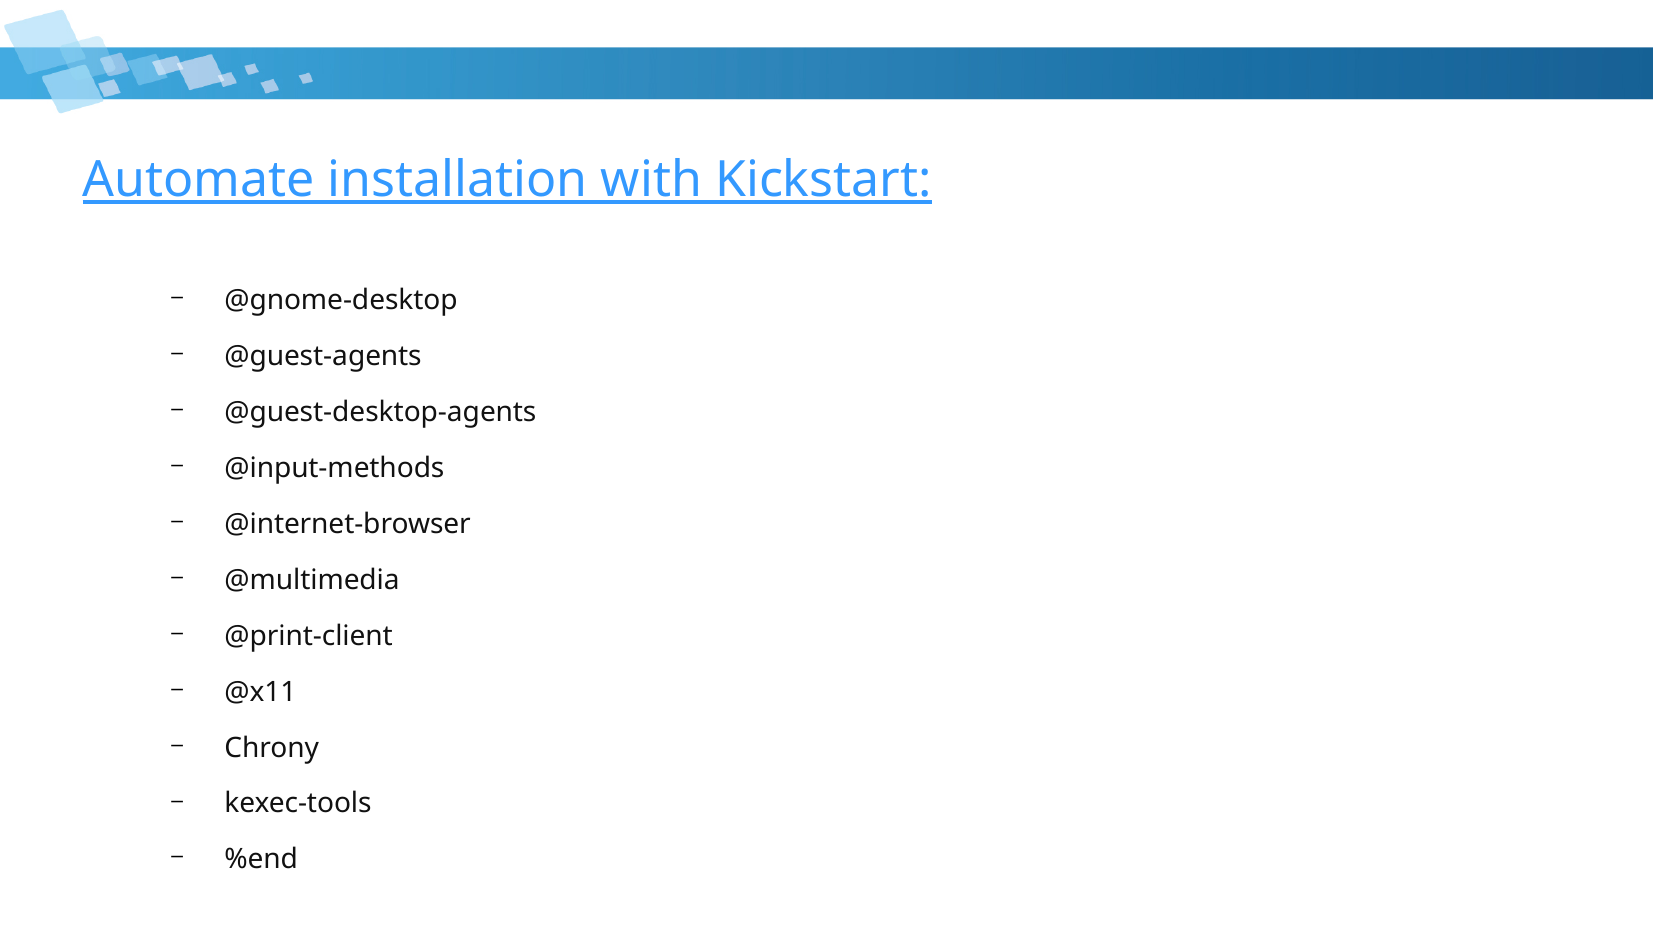

# Automate installation with Kickstart:
@gnome-desktop
@guest-agents
@guest-desktop-agents
@input-methods
@internet-browser
@multimedia
@print-client
@x11
Chrony
kexec-tools
%end